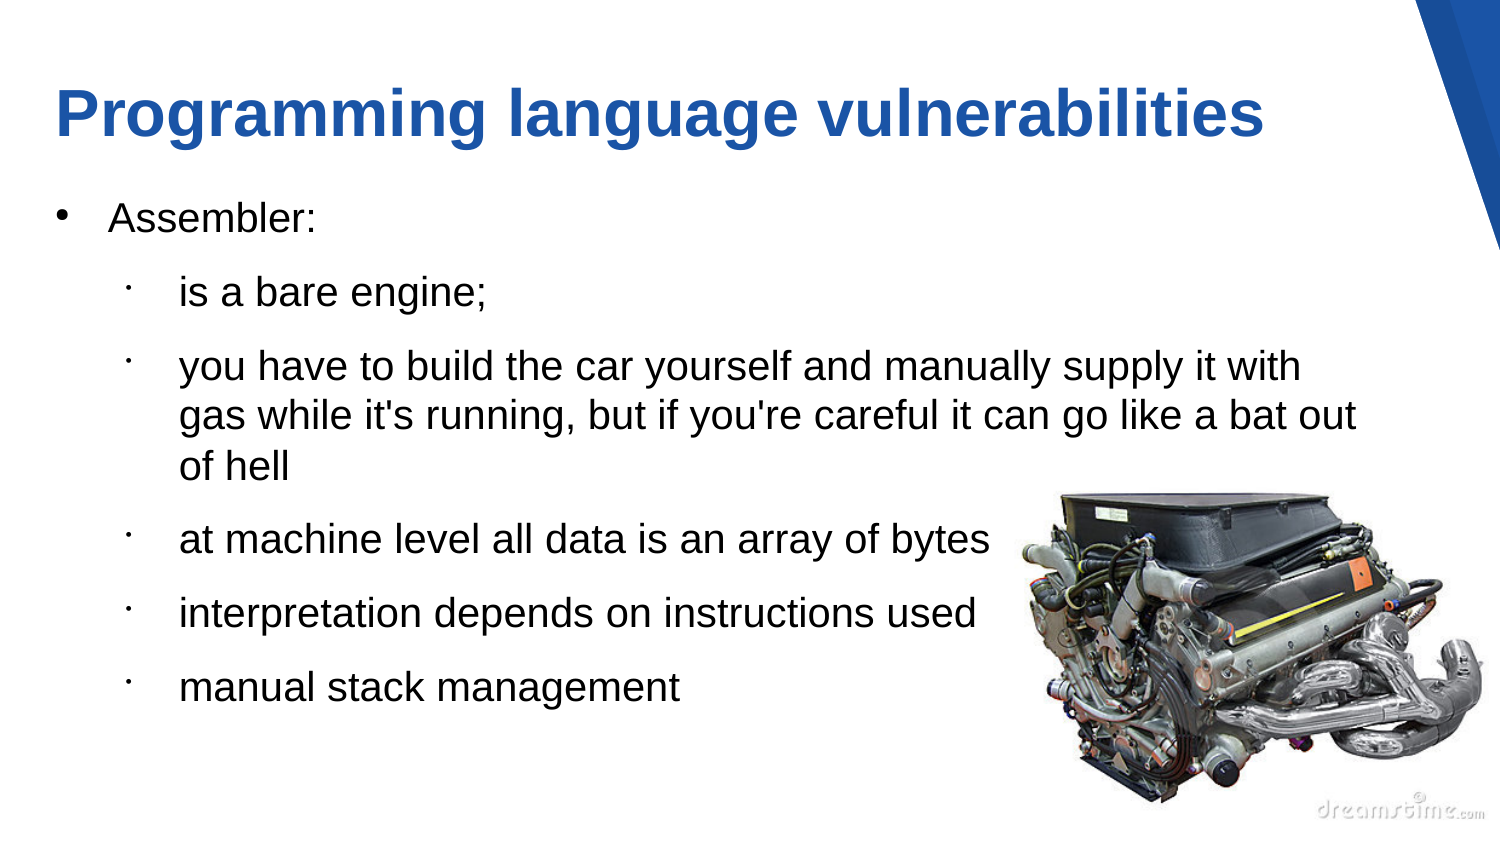

Programming language vulnerabilities
# Assembler:
is a bare engine;
you have to build the car yourself and manually supply it with gas while it's running, but if you're careful it can go like a bat out of hell
at machine level all data is an array of bytes
interpretation depends on instructions used
manual stack management